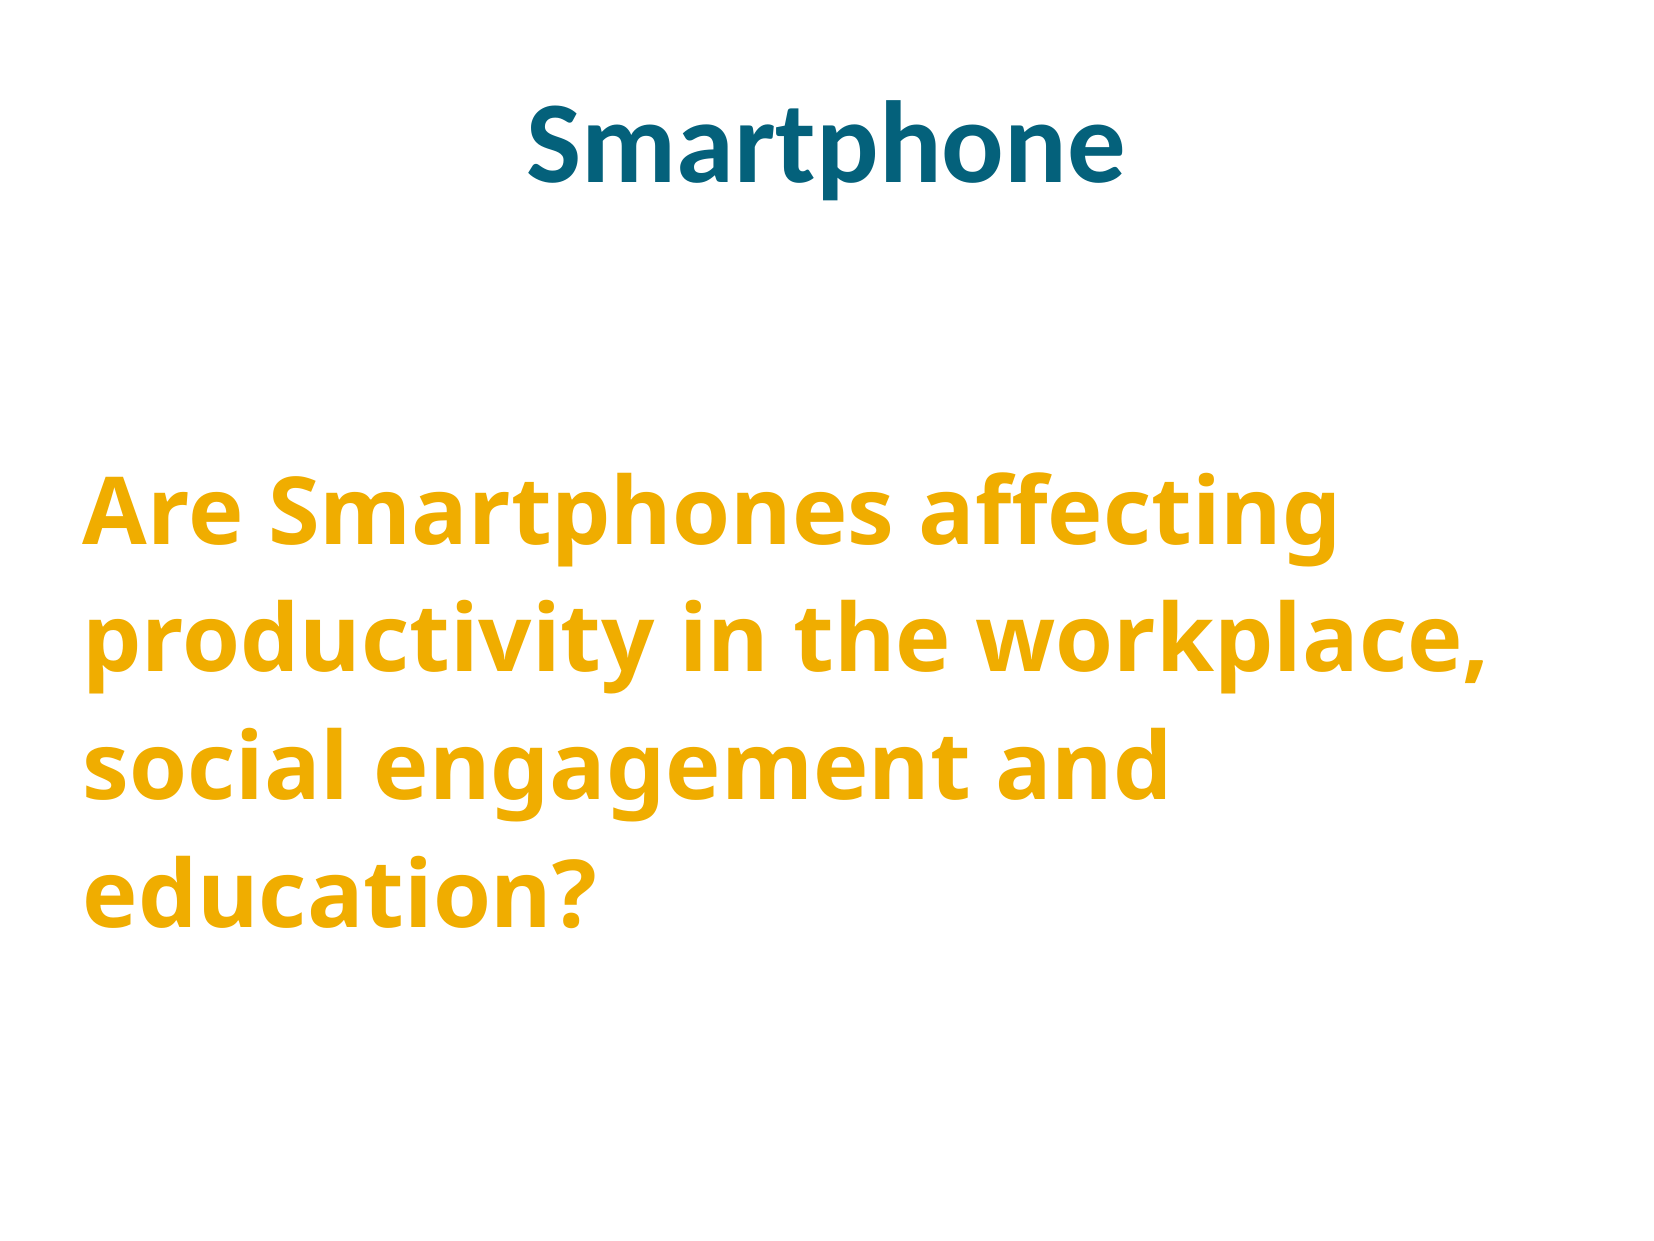

# Smartphone
Are Smartphones affecting productivity in the workplace, social engagement and education?